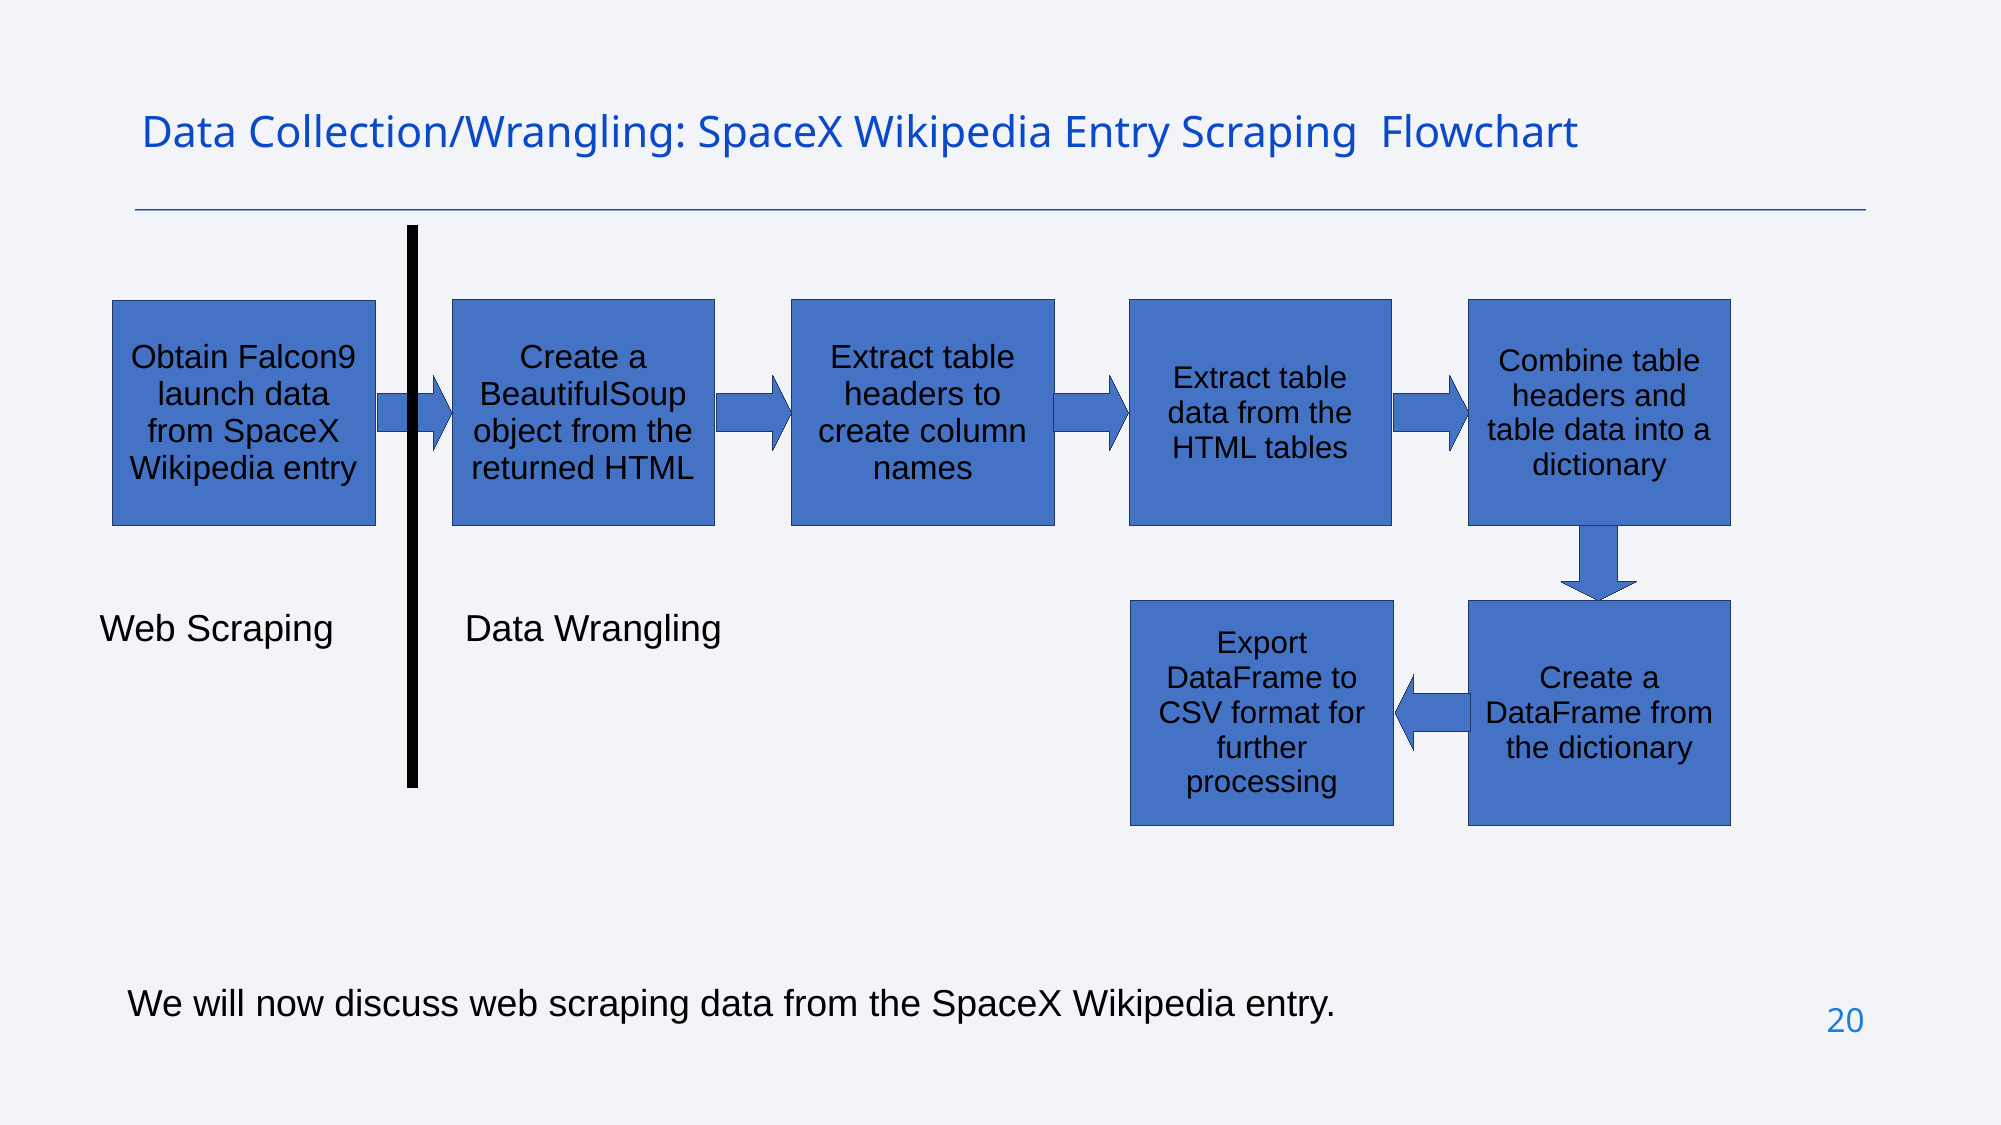

Data Collection/Wrangling: SpaceX Wikipedia Entry Scraping Flowchart
Create a BeautifulSoup object from the returned HTML
Extract table headers to create column names
Extract table data from the HTML tables
Combine table headers and table data into a dictionary
Obtain Falcon9 launch data from SpaceX Wikipedia entry
Web Scraping
Data Wrangling
Export DataFrame to CSV format for further processing
Create a DataFrame from the dictionary
We will now discuss web scraping data from the SpaceX Wikipedia entry.
20